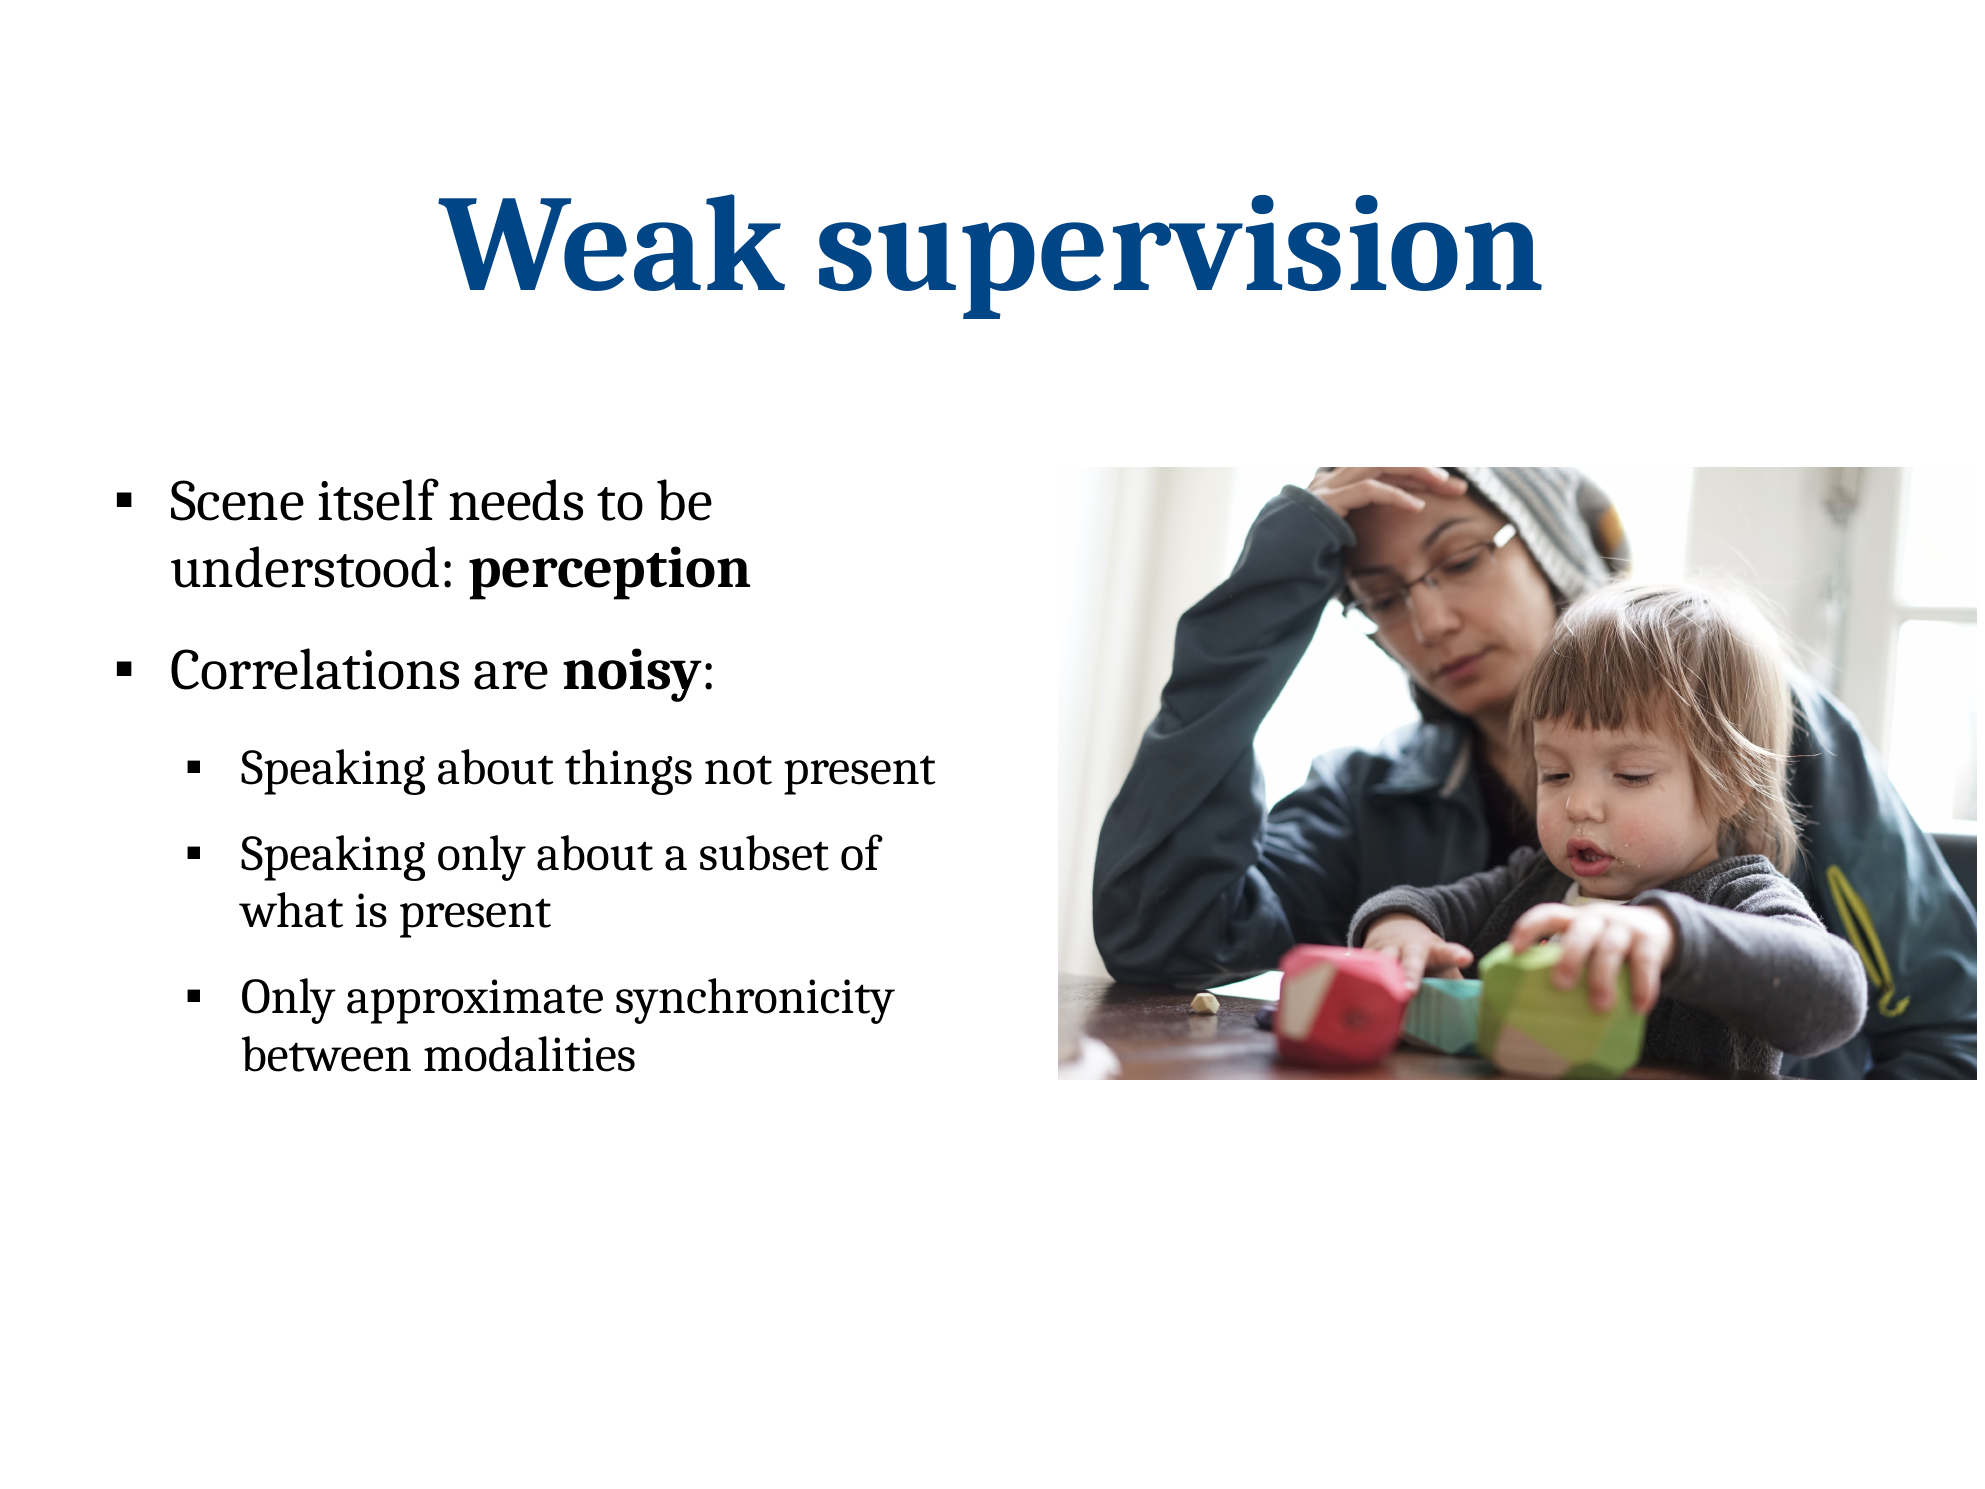

# Weak supervision
Scene itself needs to be understood: perception
Correlations are noisy:
Speaking about things not present
Speaking only about a subset of what is present
Only approximate synchronicity between modalities